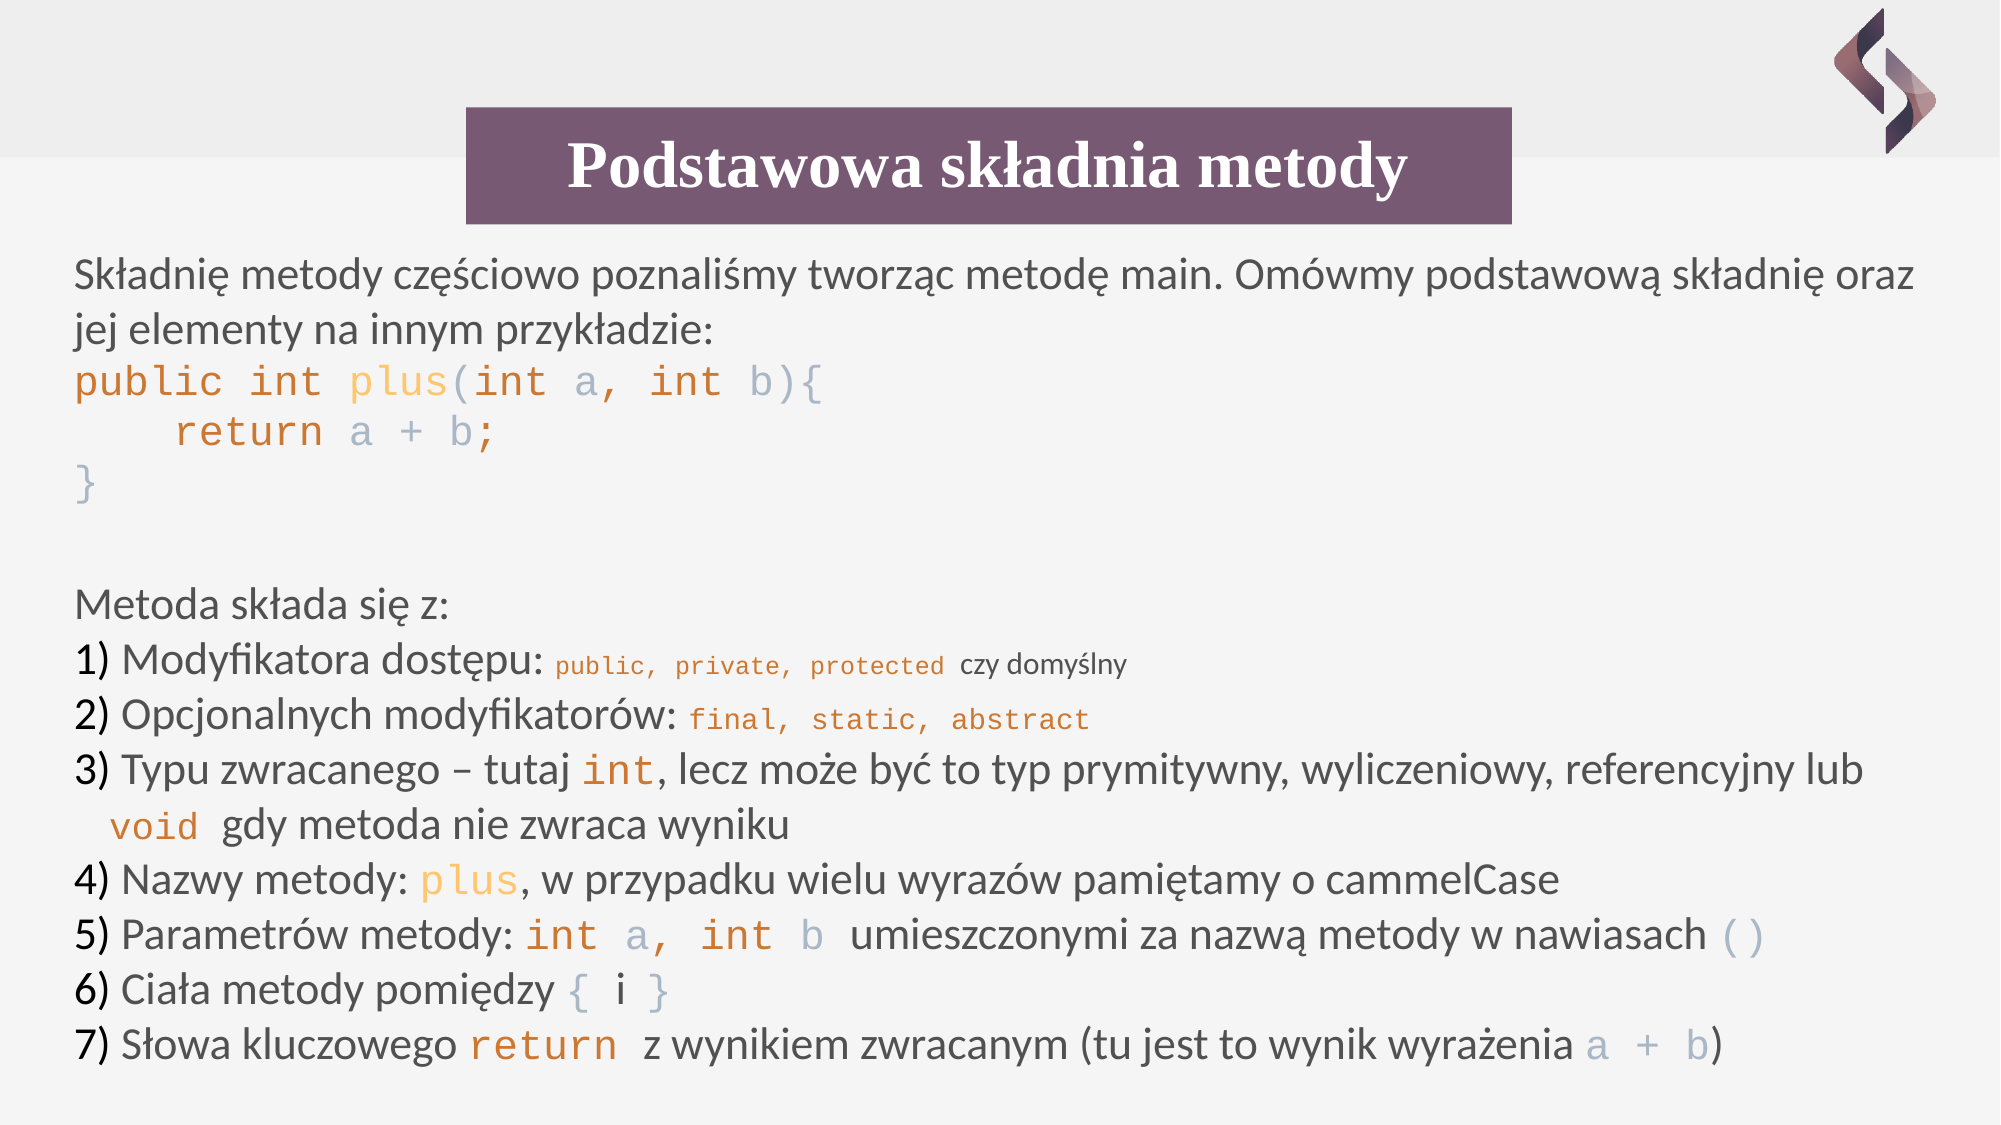

Podstawowa składnia metody
Składnię metody częściowo poznaliśmy tworząc metodę main. Omówmy podstawową składnię oraz jej elementy na innym przykładzie:
public int plus(int a, int b){
 return a + b;
}
Metoda składa się z:
 Modyfikatora dostępu: public, private, protected czy domyślny
 Opcjonalnych modyfikatorów: final, static, abstract
 Typu zwracanego – tutaj int, lecz może być to typ prymitywny, wyliczeniowy, referencyjny lub void gdy metoda nie zwraca wyniku
 Nazwy metody: plus, w przypadku wielu wyrazów pamiętamy o cammelCase
 Parametrów metody: int a, int b umieszczonymi za nazwą metody w nawiasach ()
 Ciała metody pomiędzy { i }
 Słowa kluczowego return z wynikiem zwracanym (tu jest to wynik wyrażenia a + b)